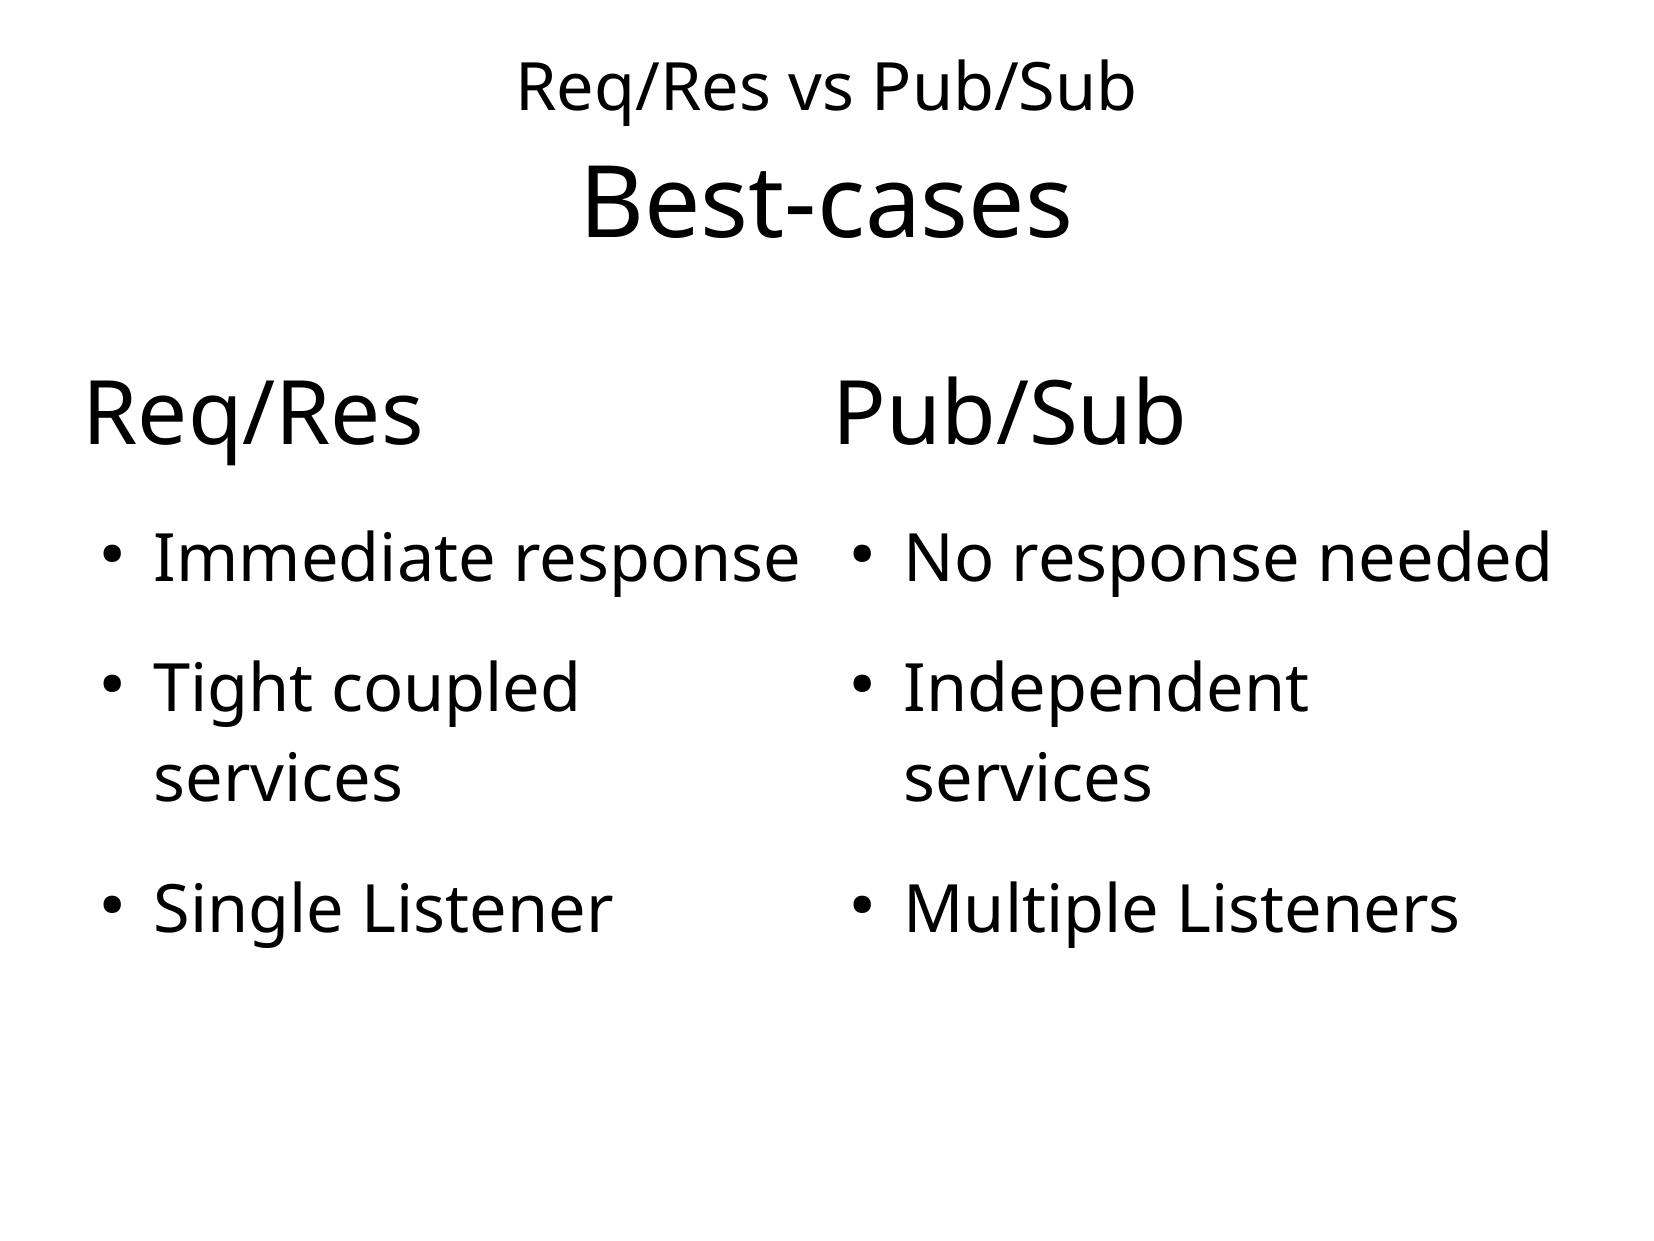

# Req/Res vs Pub/Sub Best-cases
Req/Res
Immediate response
Tight coupled services
Single Listener
Pub/Sub
No response needed
Independent services
Multiple Listeners